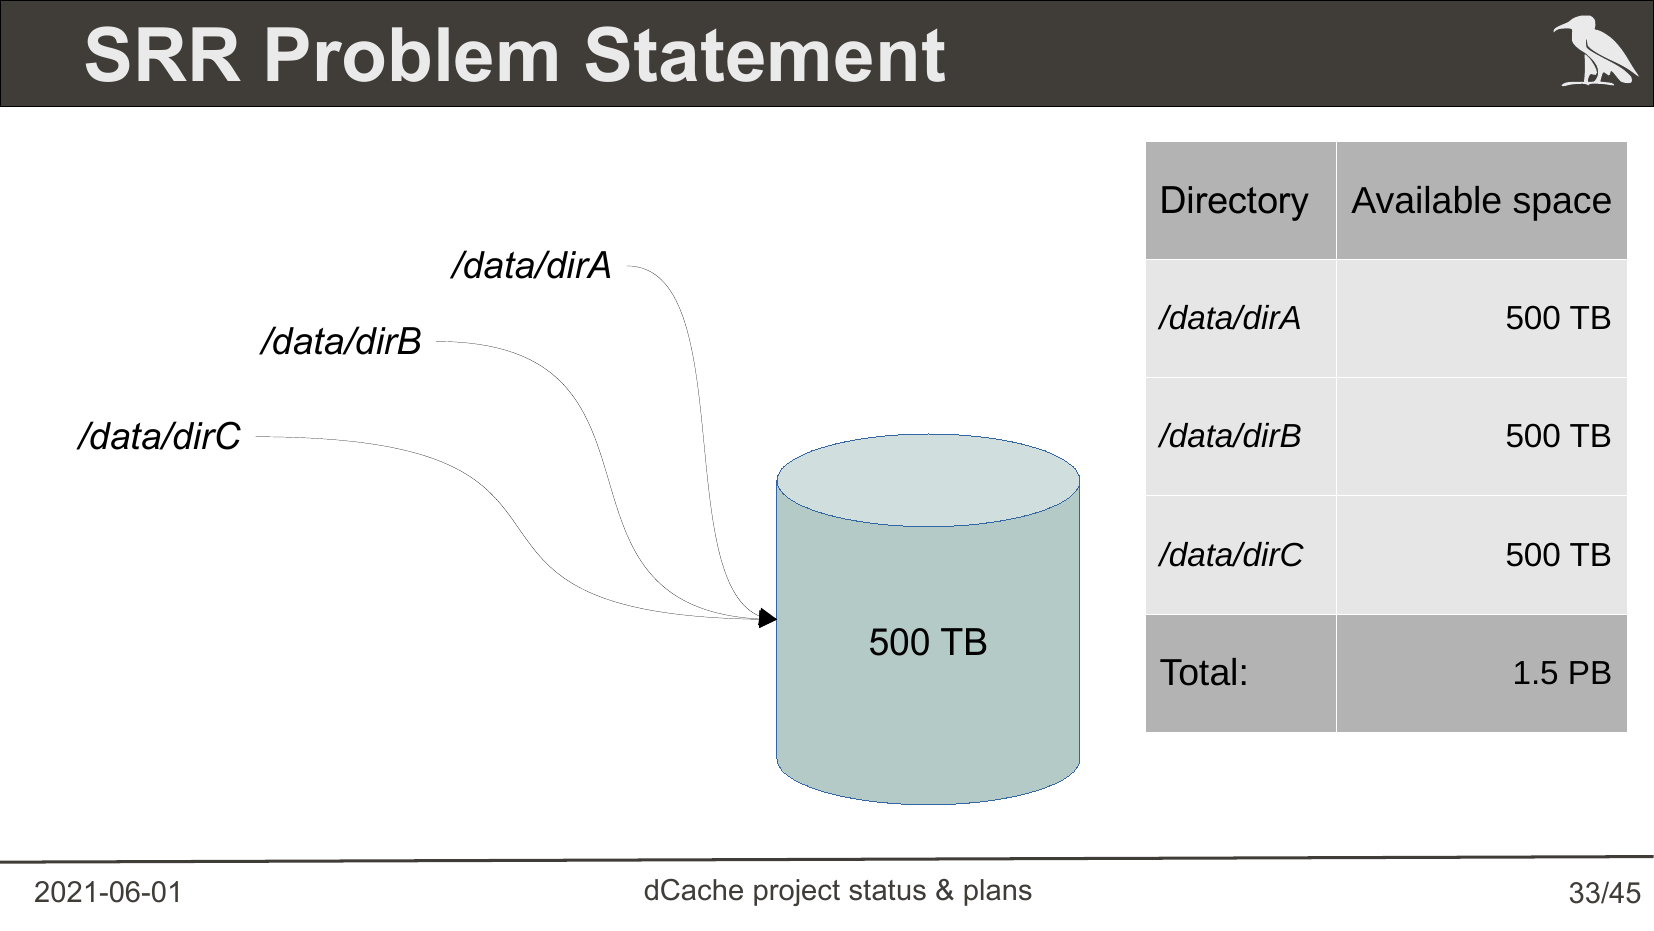

# SRR Problem Statement
| Directory | Available space |
| --- | --- |
| /data/dirA | 500 TB |
| /data/dirB | 500 TB |
| /data/dirC | 500 TB |
| Total: | 1.5 PB |
/data/dirA
/data/dirB
/data/dirC
500 TB
dCache project status & plans
2021-06-01
33